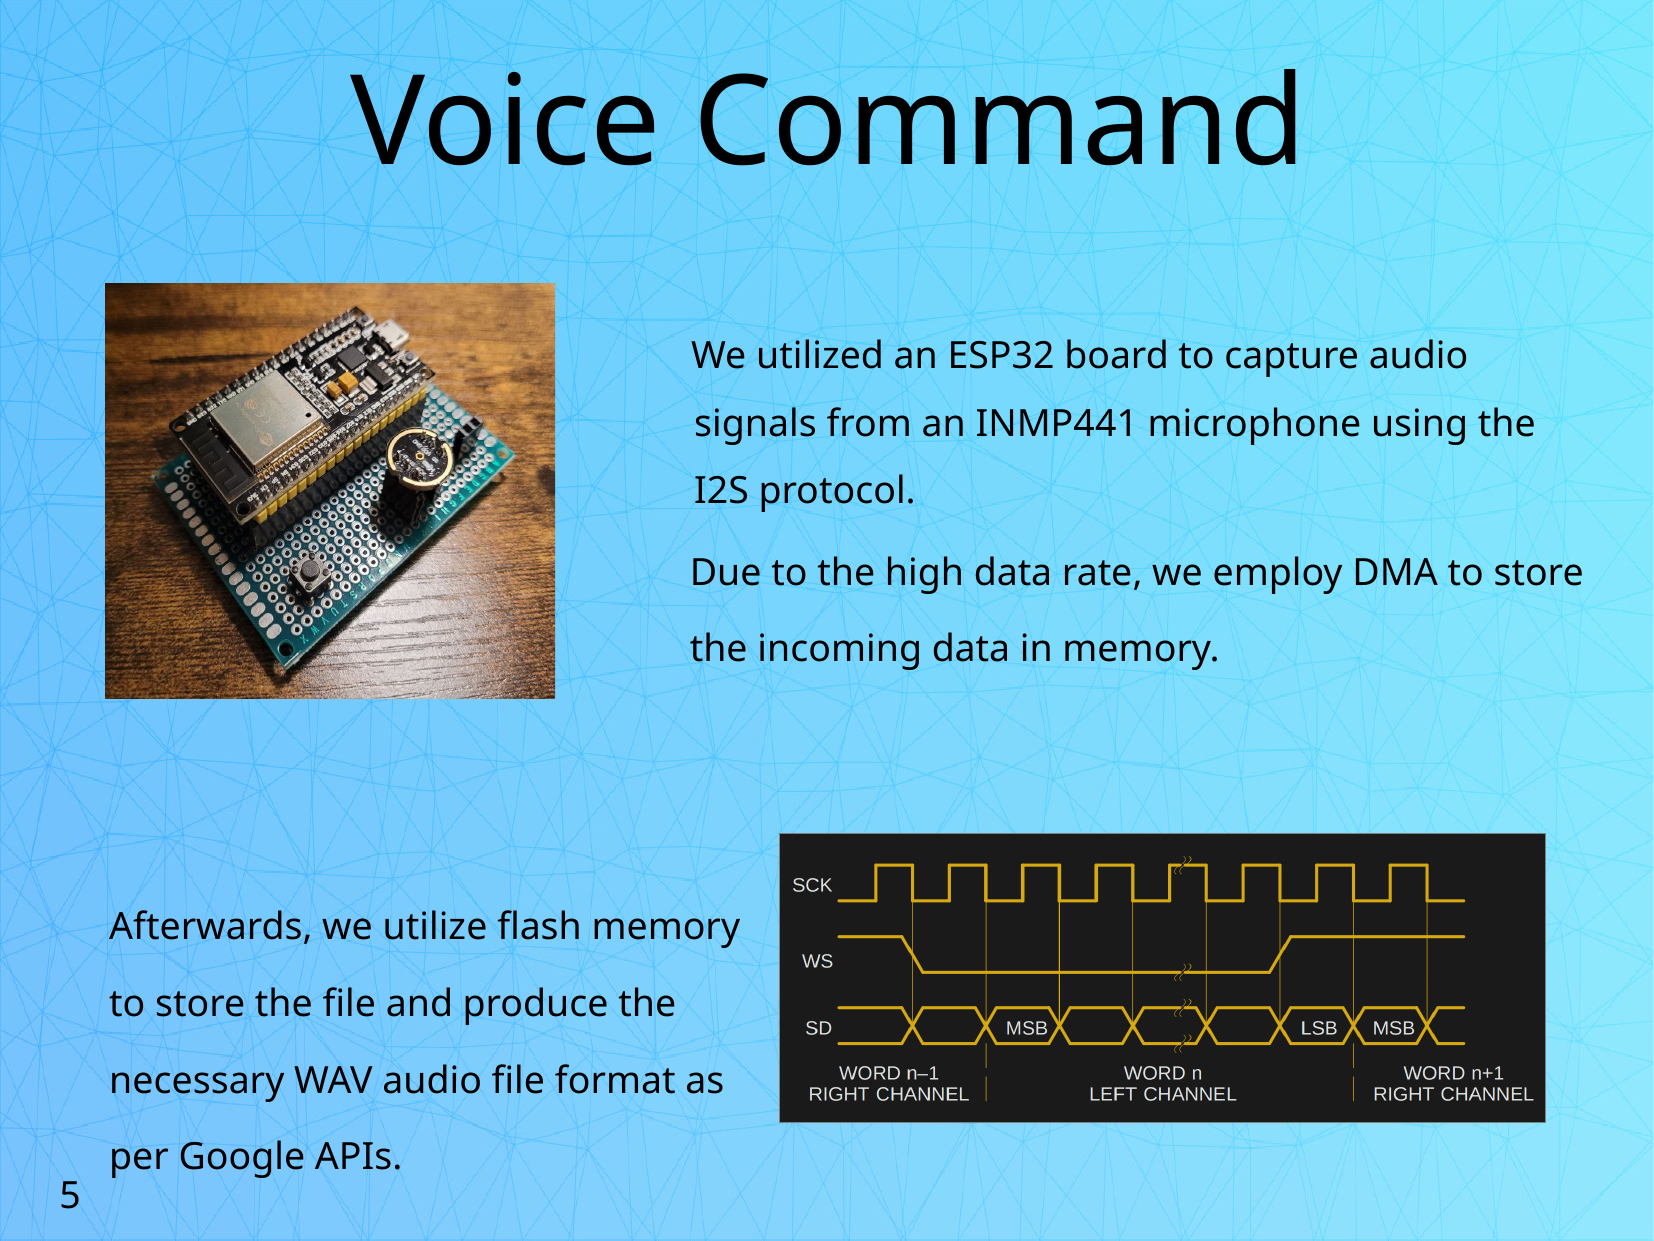

# Voice Command
We utilized an ESP32 board to capture audio signals from an INMP441 microphone using the I2S protocol.
Due to the high data rate, we employ DMA to store the incoming data in memory.
Afterwards, we utilize flash memory
to store the file and produce the
necessary WAV audio file format as
per Google APIs.
5